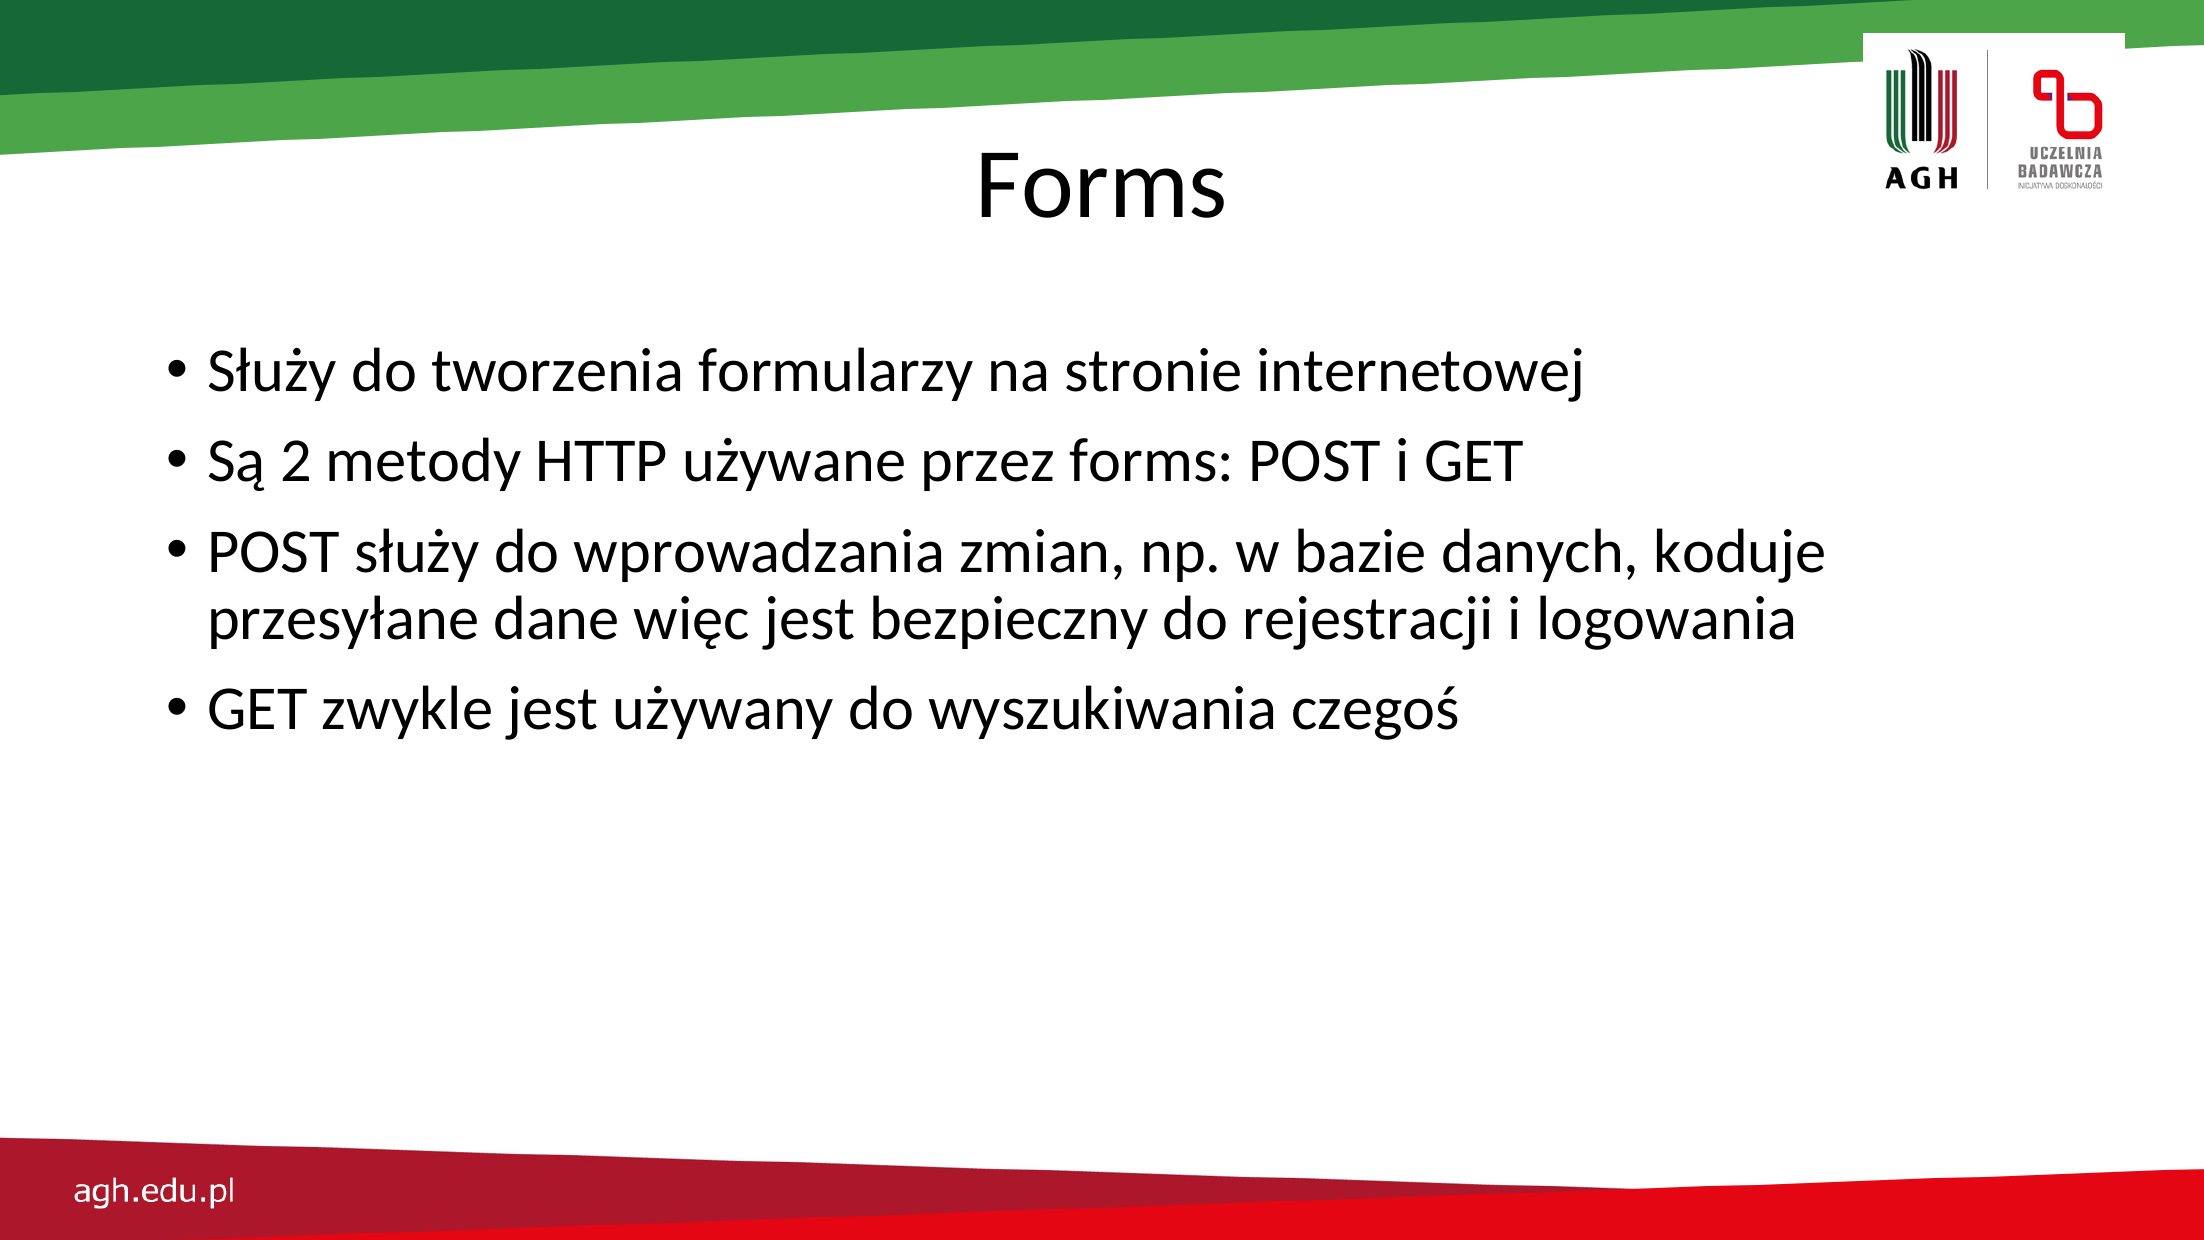

# Forms
Służy do tworzenia formularzy na stronie internetowej
Są 2 metody HTTP używane przez forms: POST i GET
POST służy do wprowadzania zmian, np. w bazie danych, koduje przesyłane dane więc jest bezpieczny do rejestracji i logowania
GET zwykle jest używany do wyszukiwania czegoś